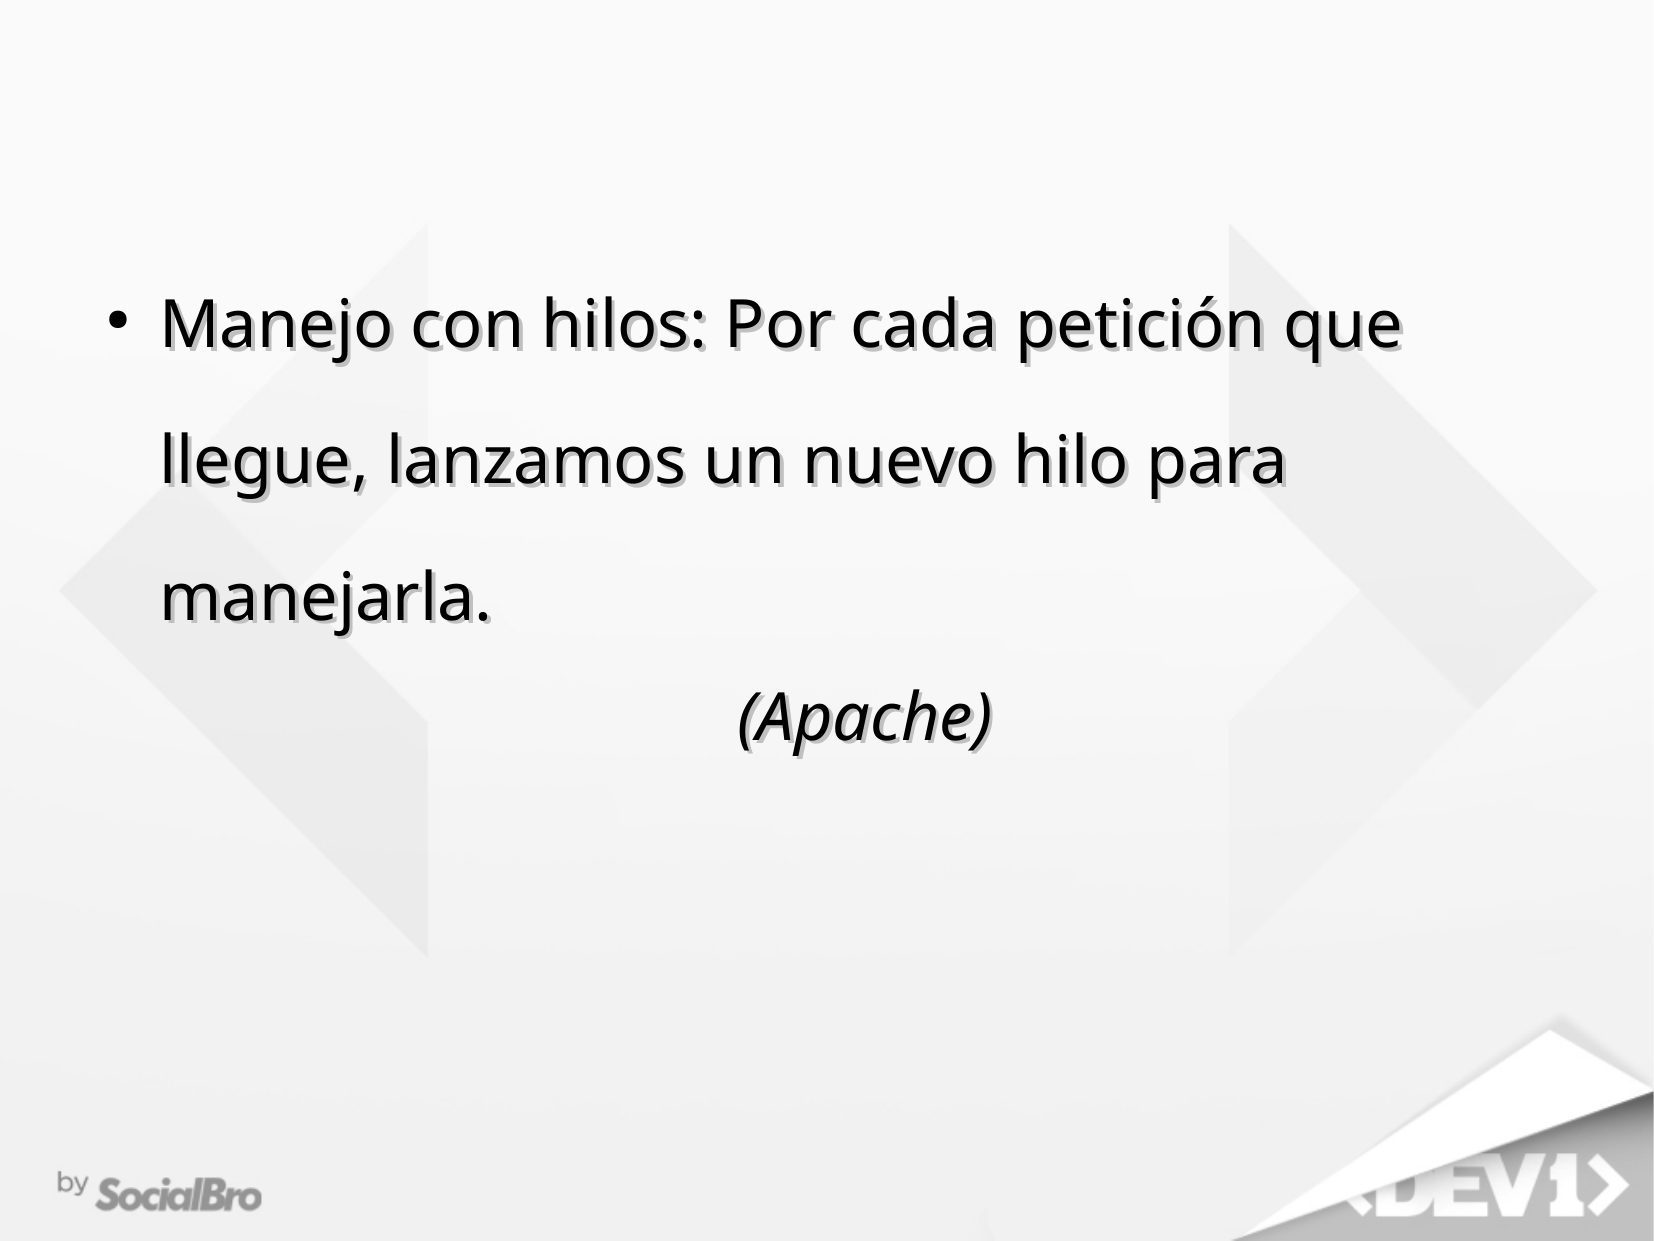

# Manejo con hilos: Por cada petición que llegue, lanzamos un nuevo hilo para manejarla.
(Apache)